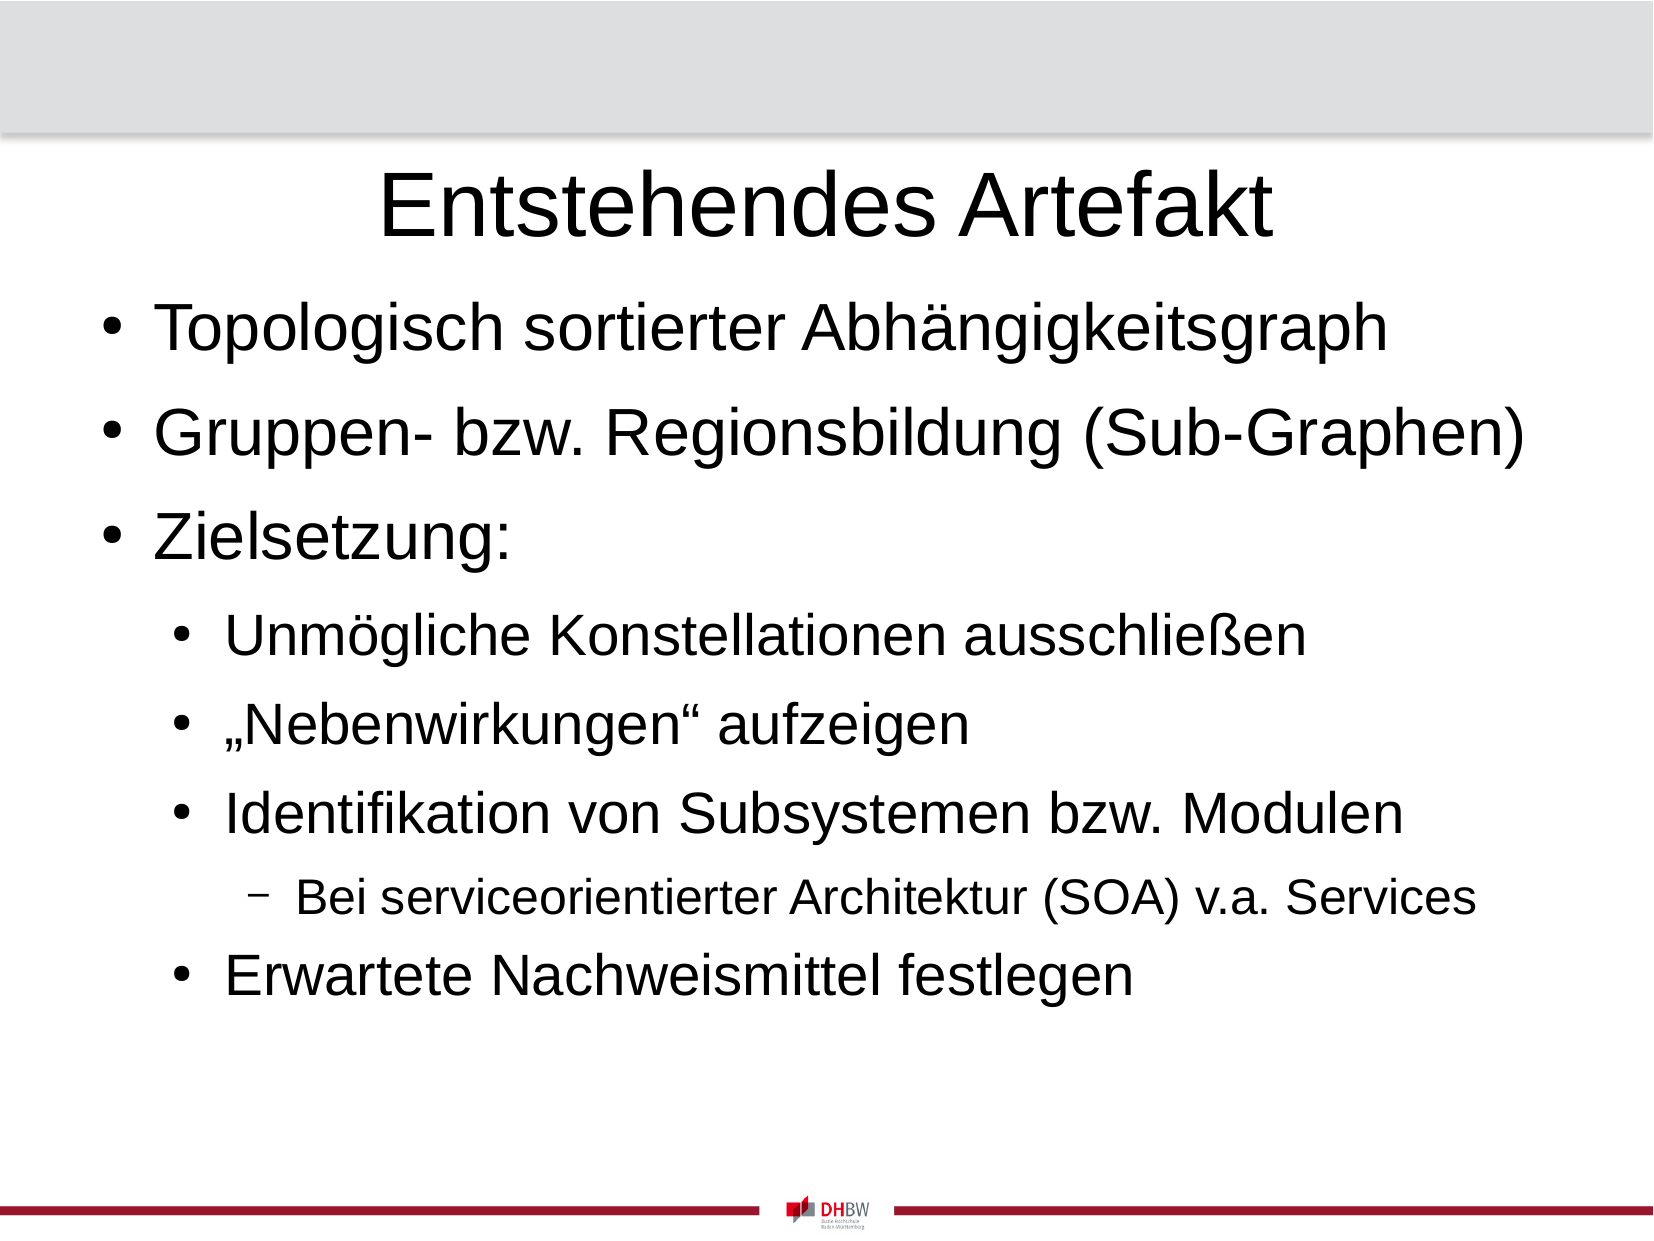

# Entstehendes Artefakt
Topologisch sortierter Abhängigkeitsgraph
Gruppen- bzw. Regionsbildung (Sub-Graphen)
Zielsetzung:
Unmögliche Konstellationen ausschließen
„Nebenwirkungen“ aufzeigen
Identifikation von Subsystemen bzw. Modulen
Bei serviceorientierter Architektur (SOA) v.a. Services
Erwartete Nachweismittel festlegen